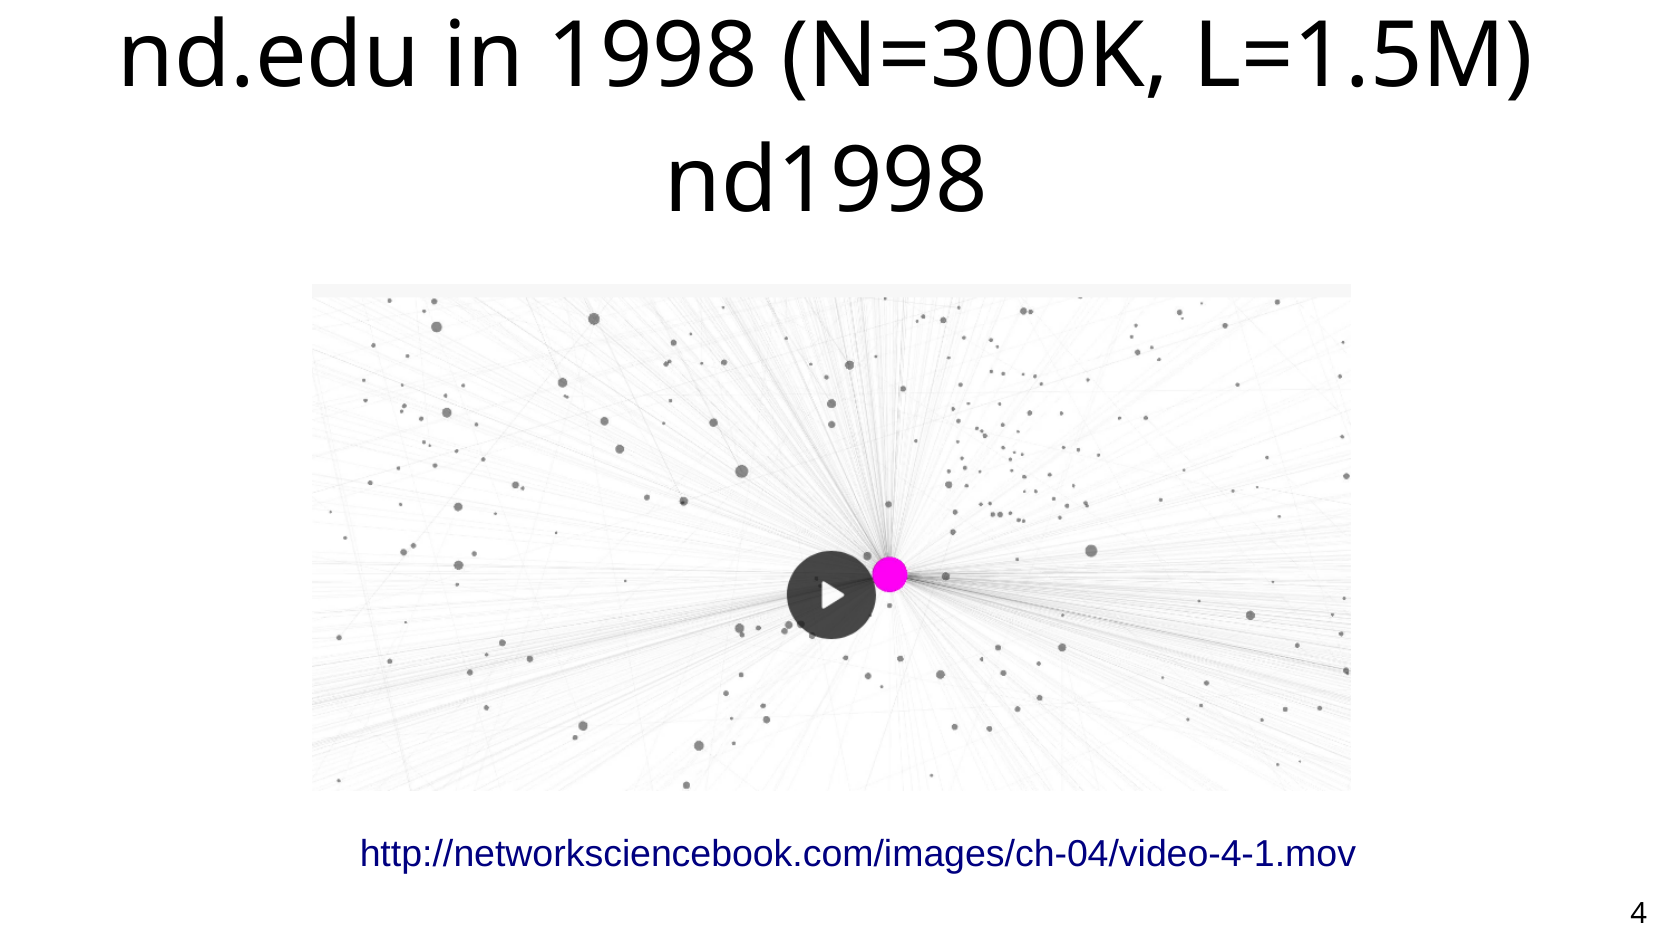

# nd.edu in 1998 (N=300K, L=1.5M) nd1998
http://networksciencebook.com/images/ch-04/video-4-1.mov
4